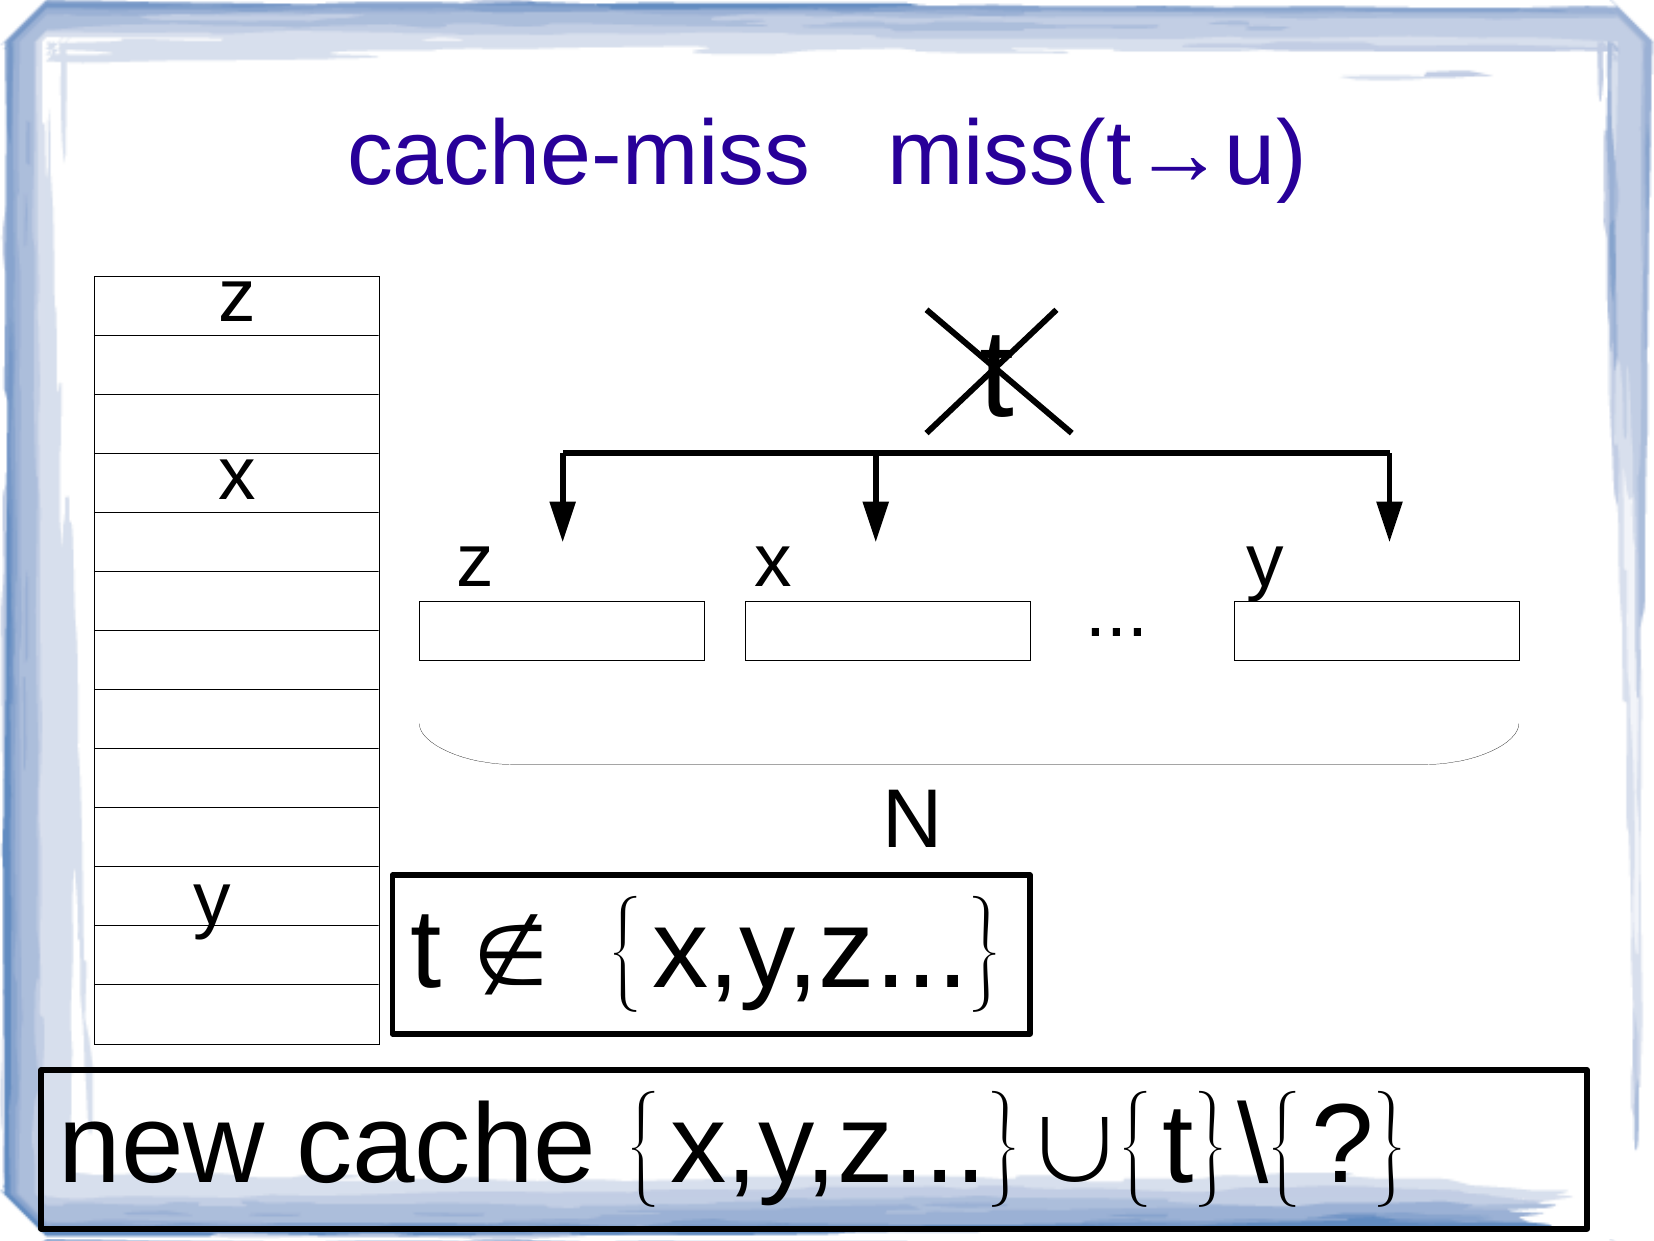

# cache-miss miss(t→u)
t
t  {x,y,z...}
new cache {x,y,z...}{t}\{?}